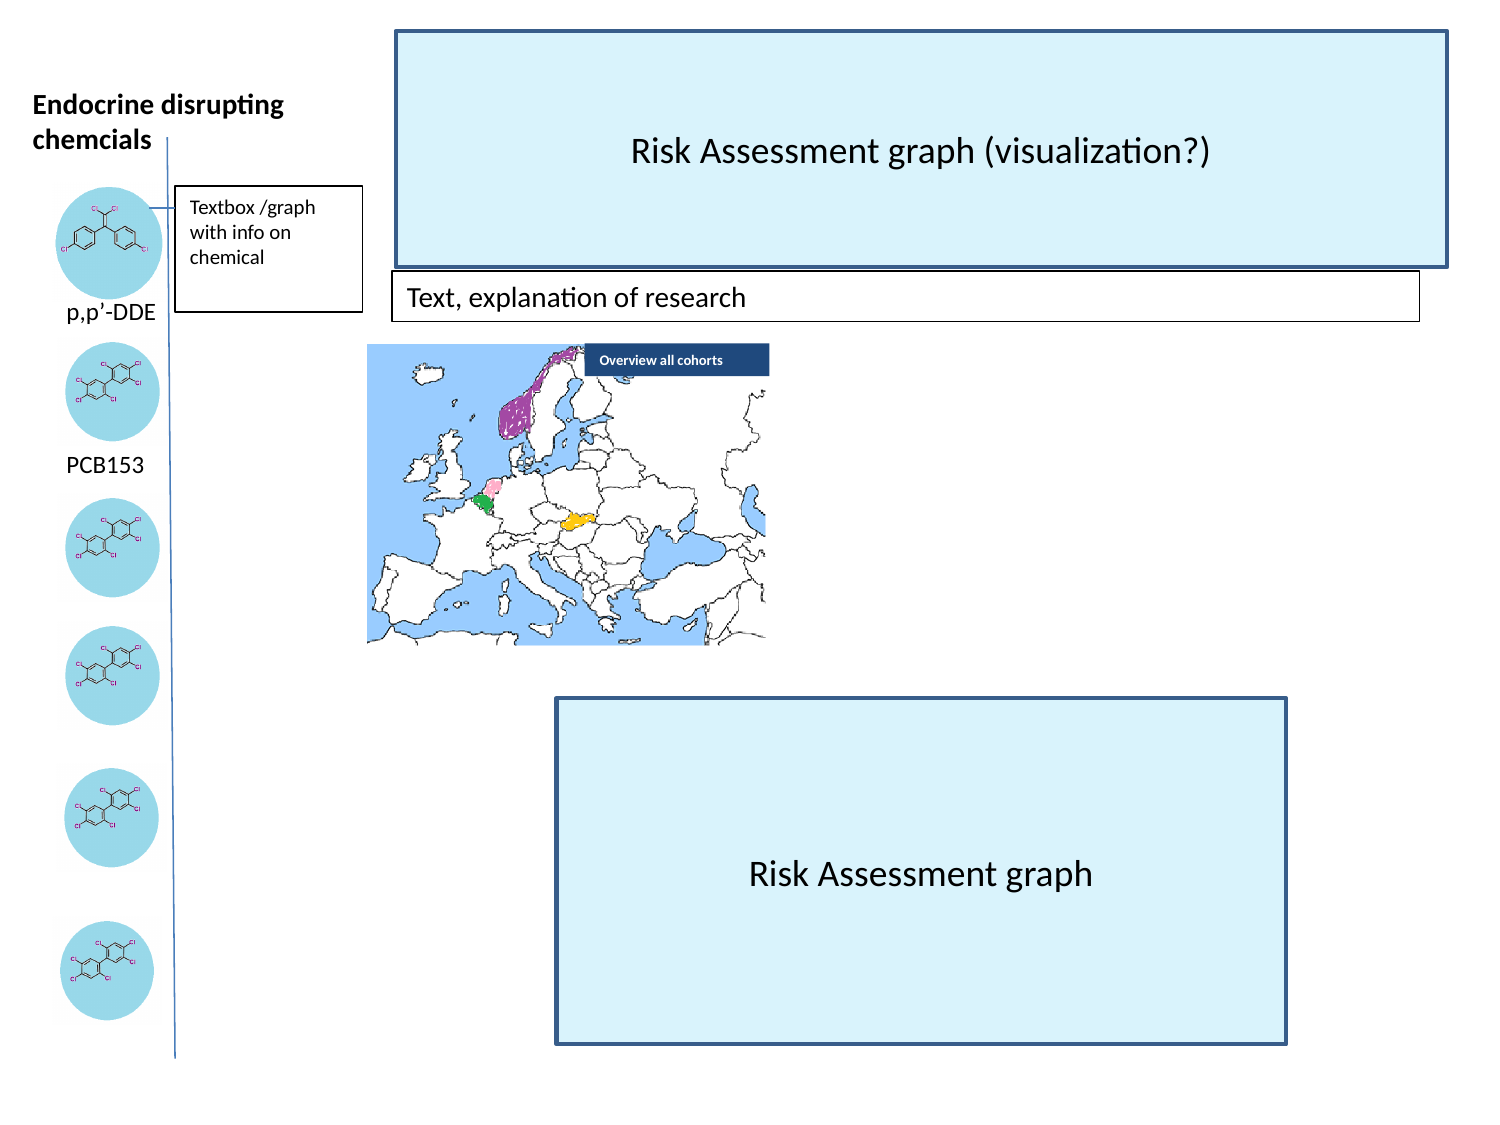

Risk Assessment graph (visualization?)
Endocrine disrupting chemcials
Textbox /graph with info on chemical
Text, explanation of research
p,p’-DDE
Overview all cohorts
PCB153
Risk Assessment graph